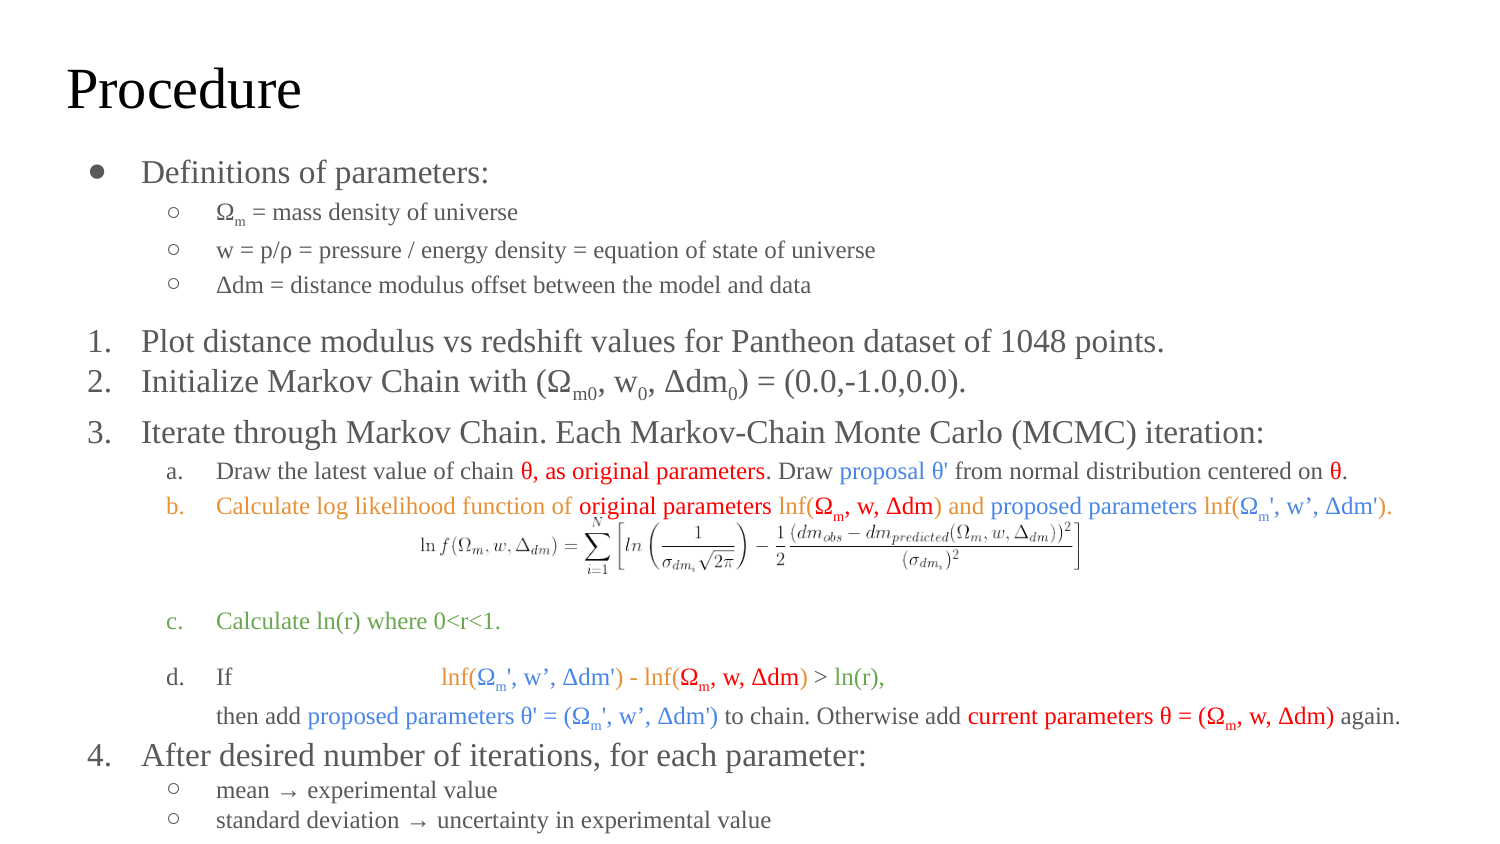

# Procedure
Definitions of parameters:
Ωm = mass density of universe
w = p/ρ = pressure / energy density = equation of state of universe
Δdm = distance modulus offset between the model and data
Plot distance modulus vs redshift values for Pantheon dataset of 1048 points.
Initialize Markov Chain with (Ωm0, w0, Δdm0) = (0.0,-1.0,0.0).
Iterate through Markov Chain. Each Markov-Chain Monte Carlo (MCMC) iteration:
Draw the latest value of chain θ, as original parameters. Draw proposal θ' from normal distribution centered on θ.
Calculate log likelihood function of original parameters lnf(Ωm, w, Δdm) and proposed parameters lnf(Ωm', w’, Δdm').
Calculate ln(r) where 0<r<1.
If			lnf(Ωm', w’, Δdm') - lnf(Ωm, w, Δdm) > ln(r),
then add proposed parameters θ' = (Ωm', w’, Δdm') to chain. Otherwise add current parameters θ = (Ωm, w, Δdm) again.
After desired number of iterations, for each parameter:
mean → experimental value
standard deviation → uncertainty in experimental value